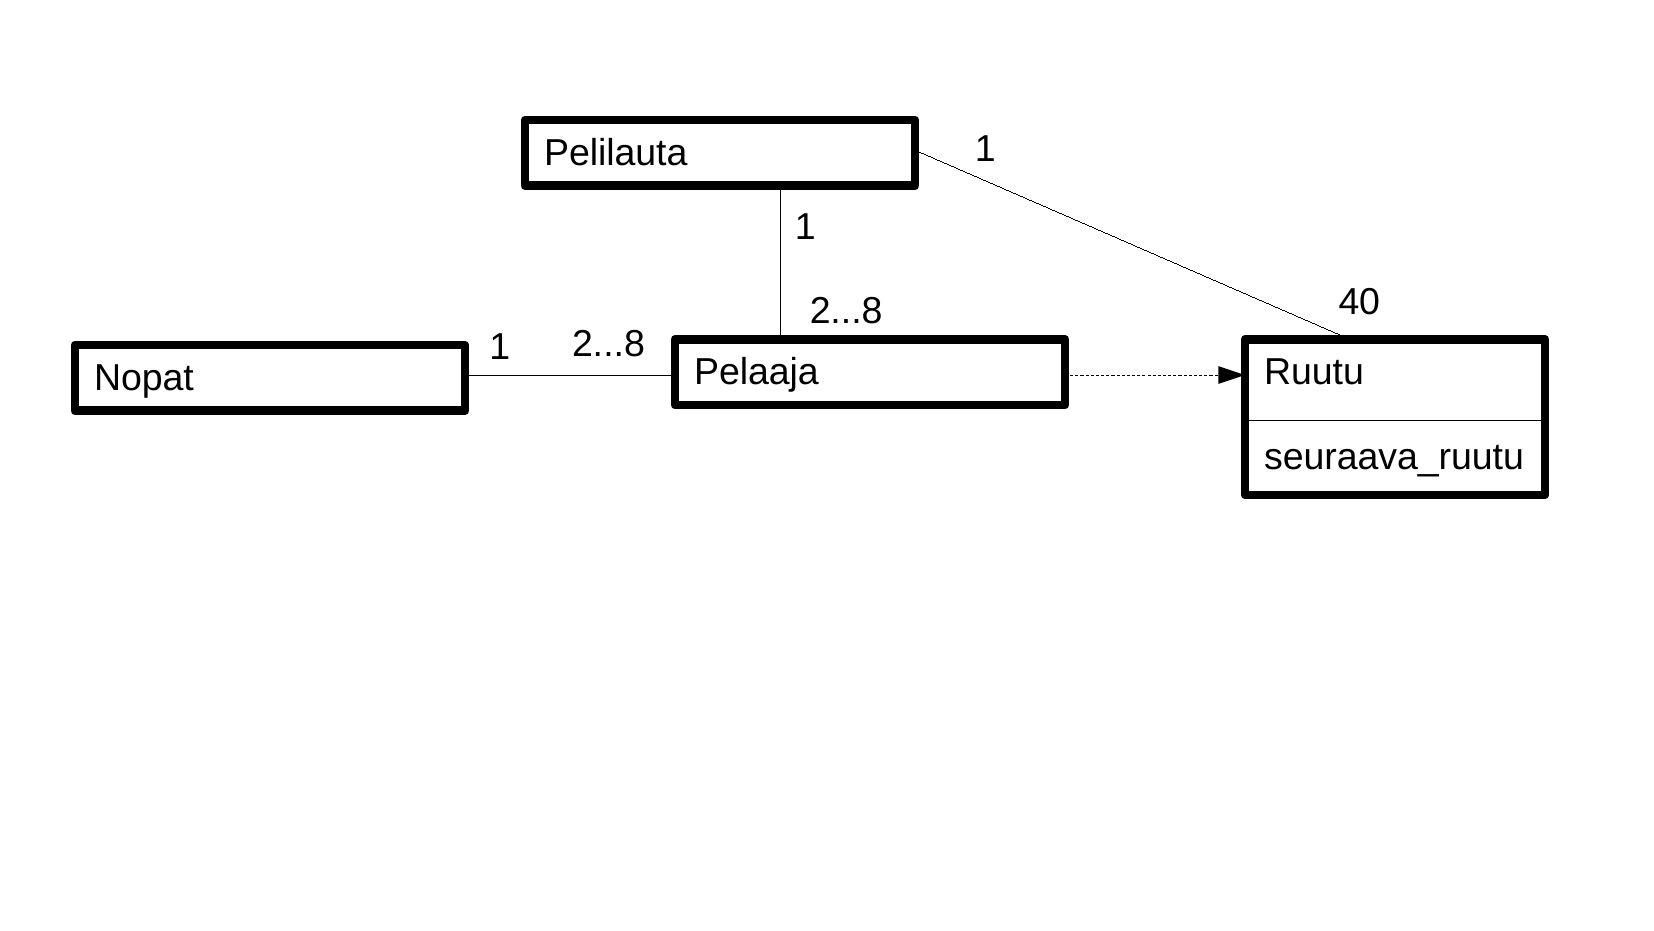

Pelilauta
1
1
40
2...8
2...8
1
Pelaaja
Ruutu
seuraava_ruutu
Nopat